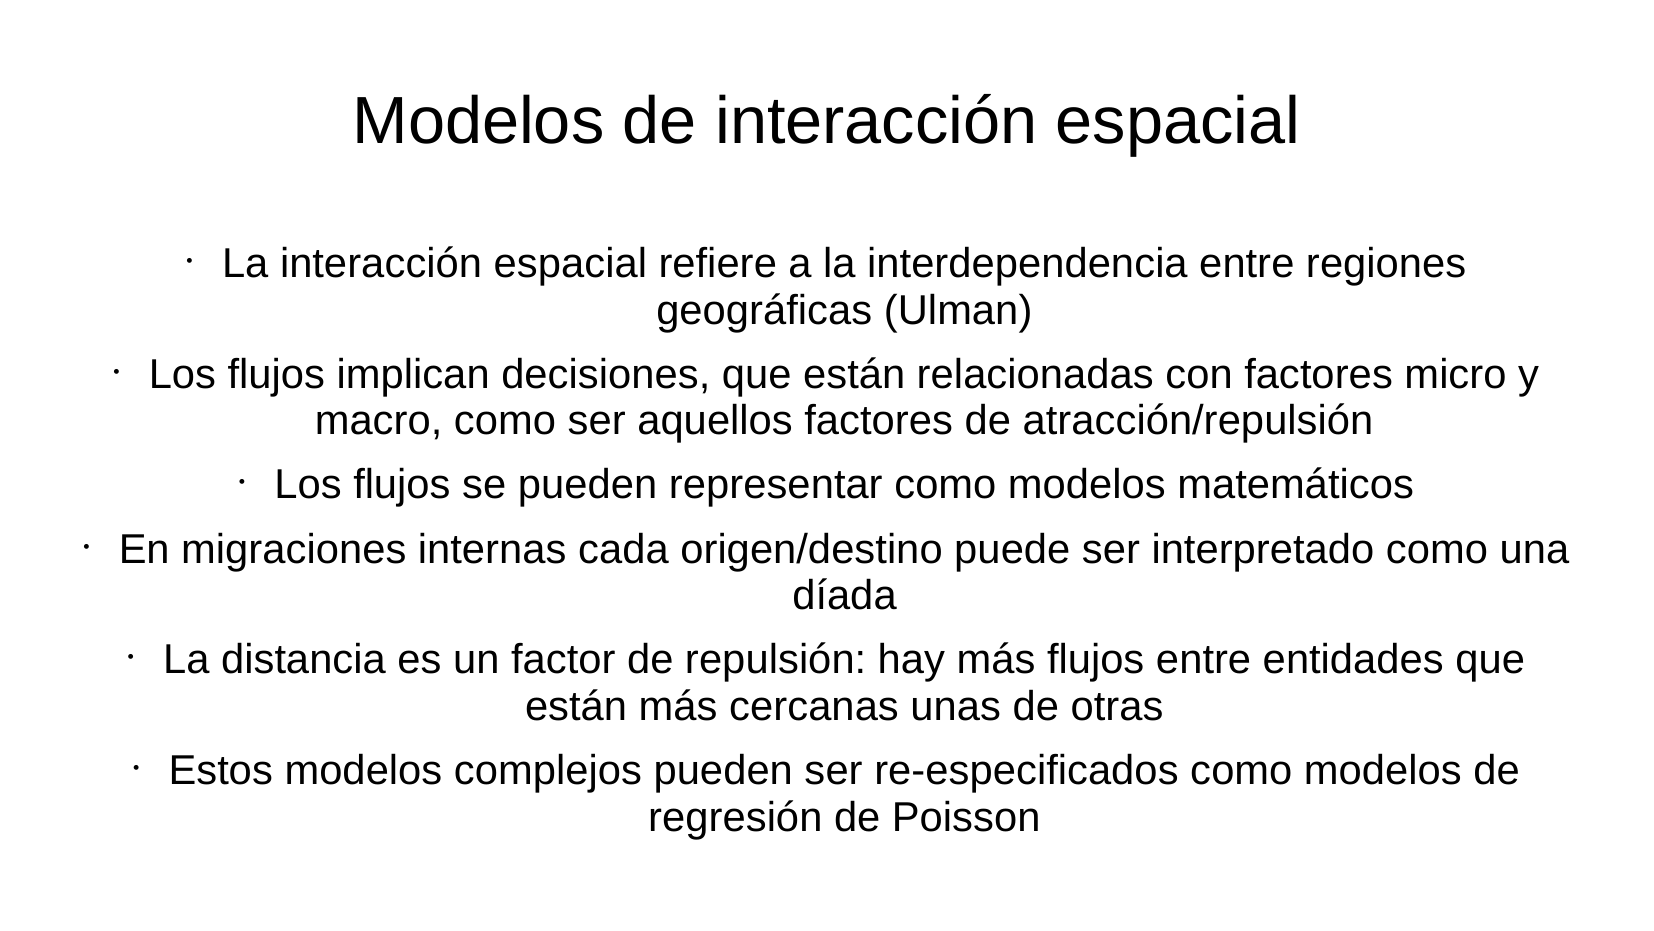

# Modelos de interacción espacial
La interacción espacial refiere a la interdependencia entre regiones geográficas (Ulman)
Los flujos implican decisiones, que están relacionadas con factores micro y macro, como ser aquellos factores de atracción/repulsión
Los flujos se pueden representar como modelos matemáticos
En migraciones internas cada origen/destino puede ser interpretado como una díada
La distancia es un factor de repulsión: hay más flujos entre entidades que están más cercanas unas de otras
Estos modelos complejos pueden ser re-especificados como modelos de regresión de Poisson